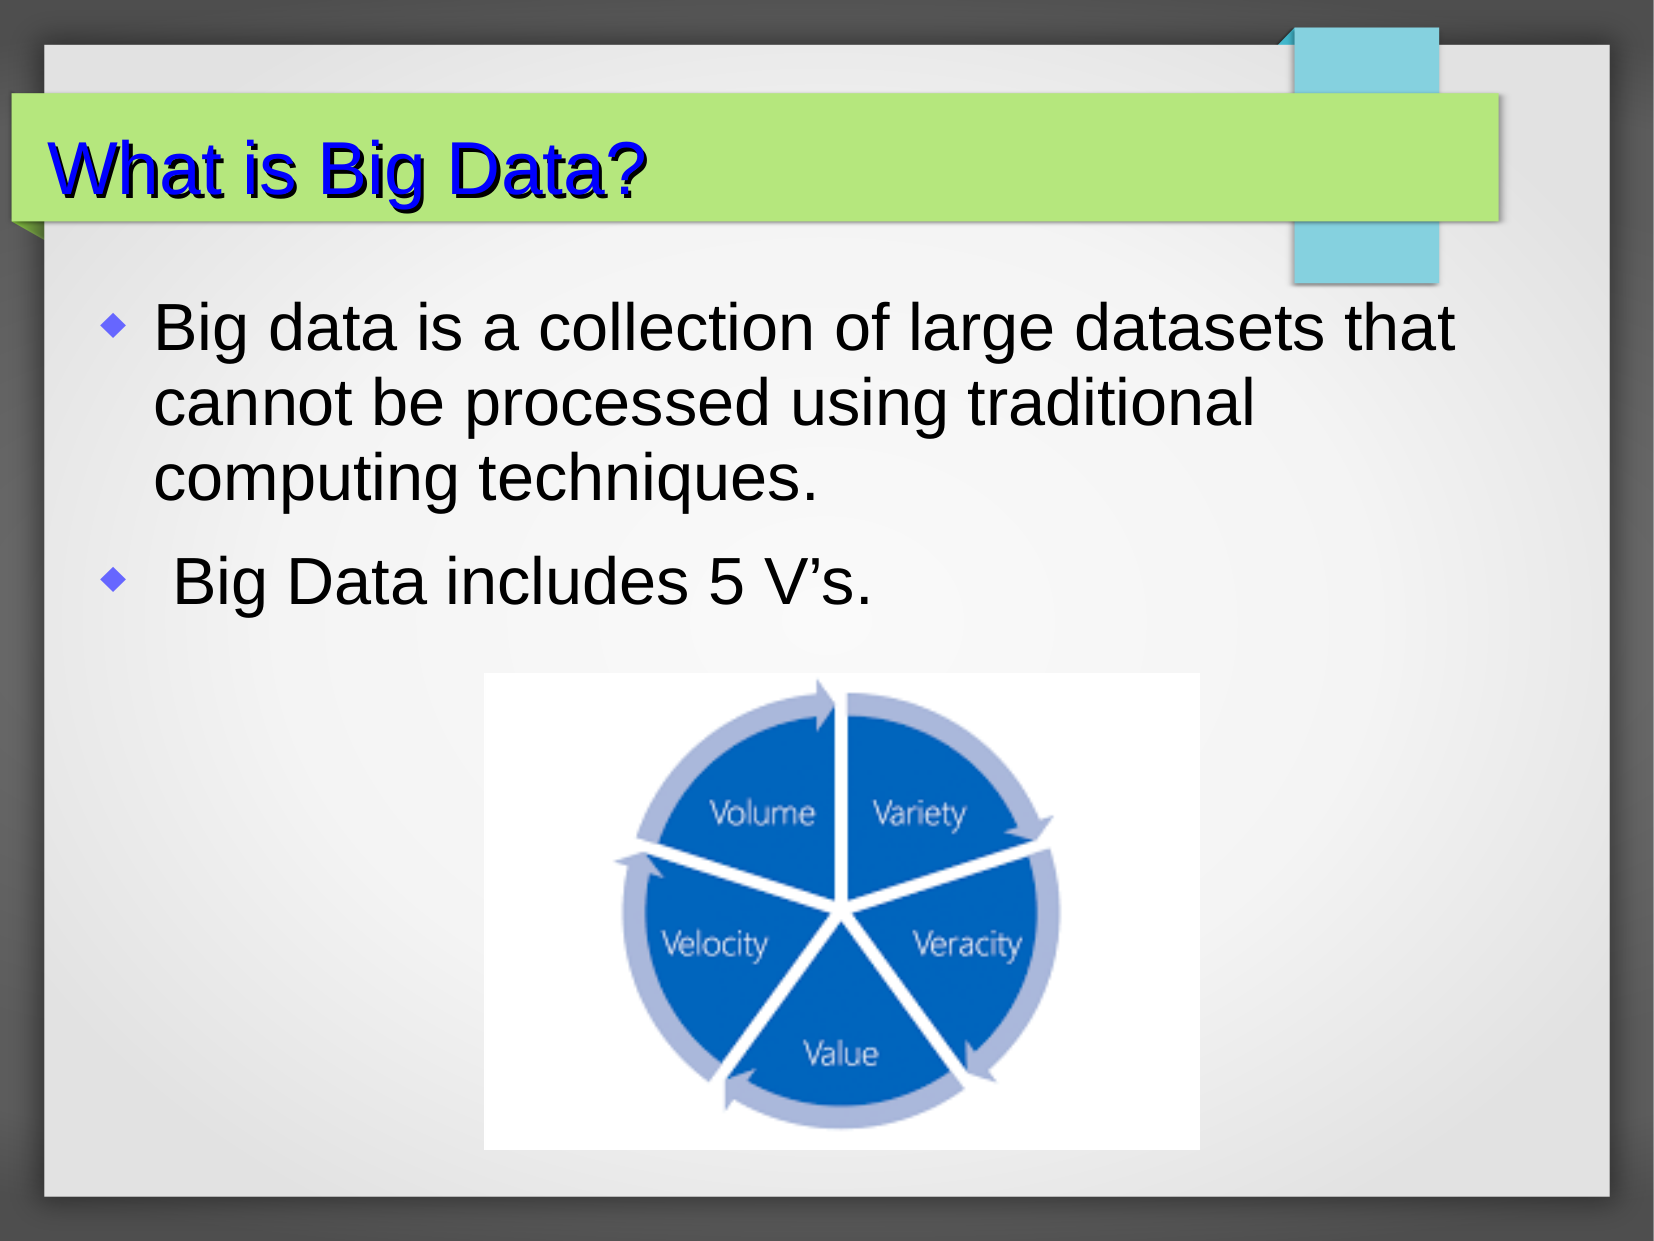

# What is Big Data?
Big data is a collection of large datasets that cannot be processed using traditional computing techniques.
 Big Data includes 5 V’s.